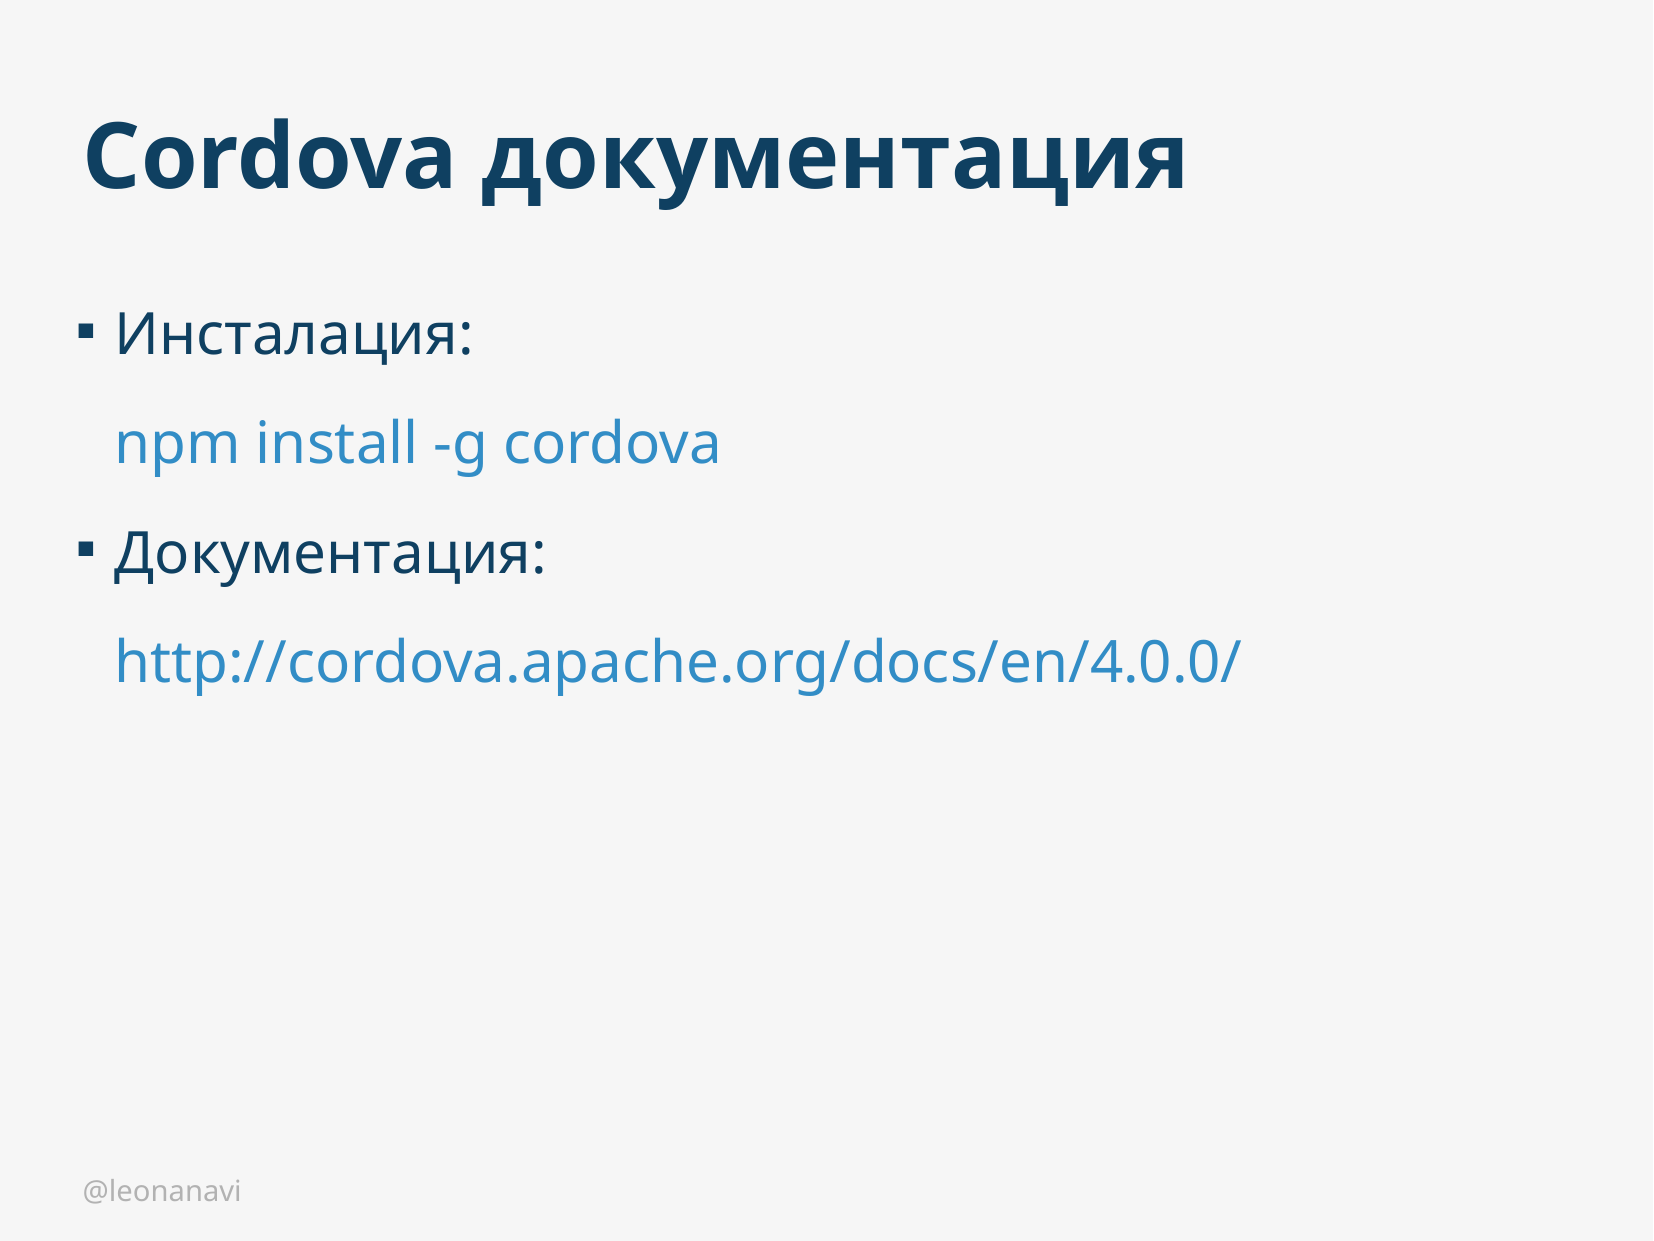

# Cordova документация
Инсталация:
npm install -g cordova
Документация:
http://cordova.apache.org/docs/en/4.0.0/